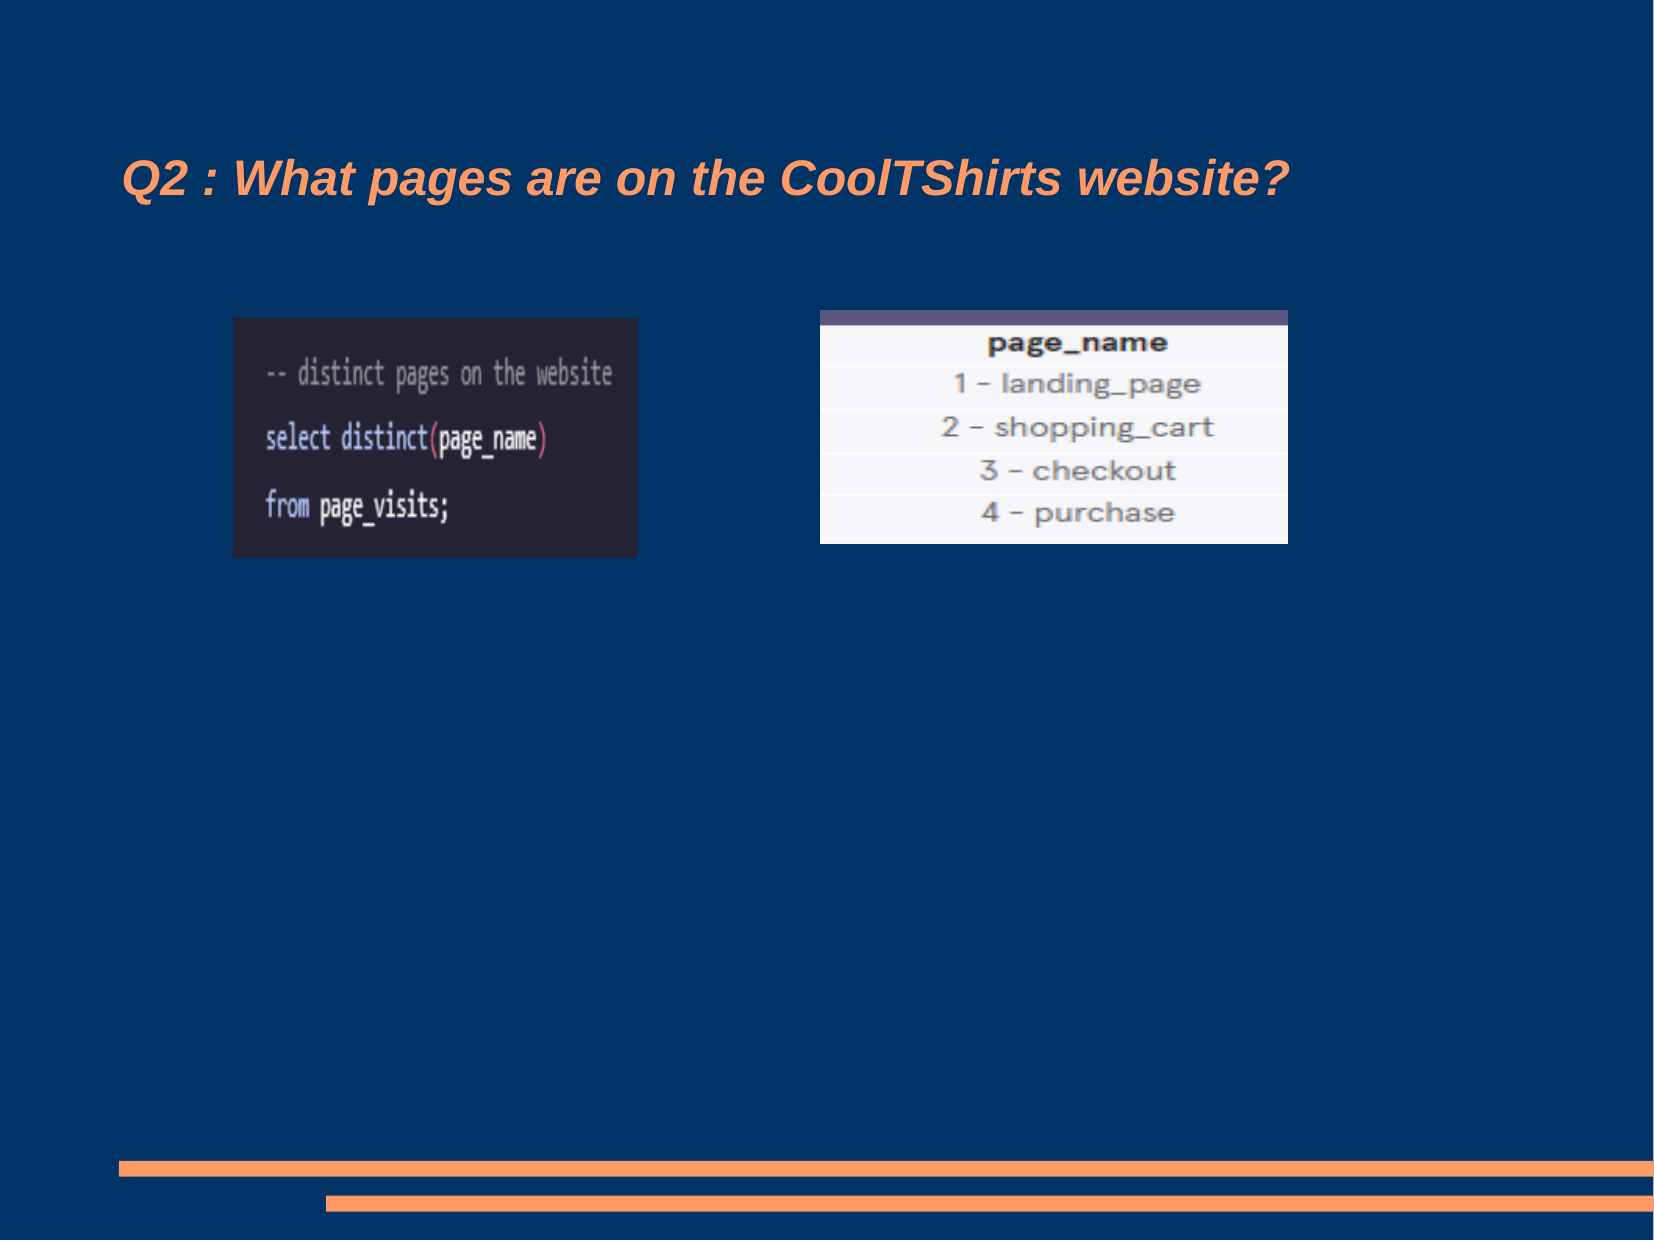

# Q2 : What pages are on the CoolTShirts website?